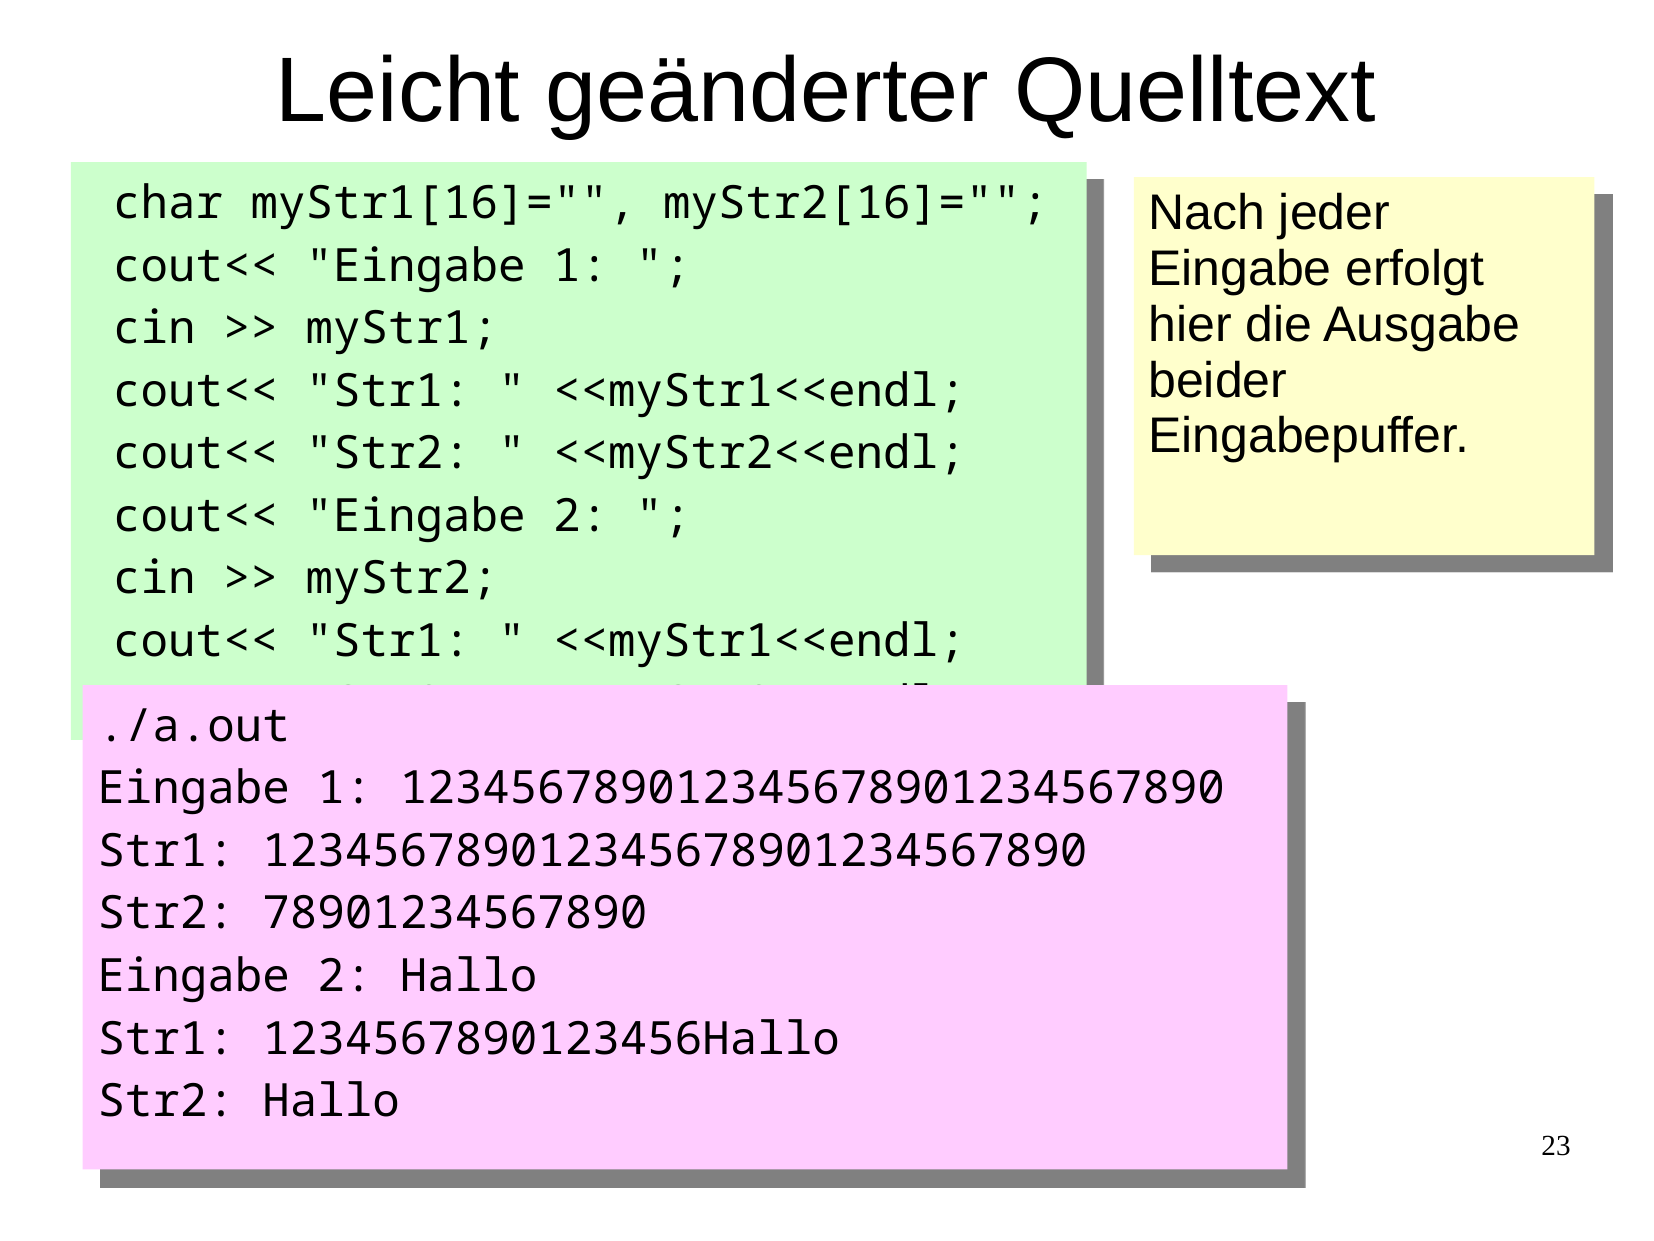

# Leicht geänderter Quelltext
 char myStr1[16]="", myStr2[16]="";
 cout<< "Eingabe 1: ";
 cin >> myStr1;
 cout<< "Str1: " <<myStr1<<endl;
 cout<< "Str2: " <<myStr2<<endl;
 cout<< "Eingabe 2: ";
 cin >> myStr2;
 cout<< "Str1: " <<myStr1<<endl;
 cout<< "Str2: " <<myStr2<<endl;
Nach jeder Eingabe erfolgt hier die Ausgabe beider Eingabepuffer.
./a.out
Eingabe 1: 123456789012345678901234567890
Str1: 123456789012345678901234567890
Str2: 78901234567890
Eingabe 2: Hallo
Str1: 1234567890123456Hallo
Str2: Hallo
23